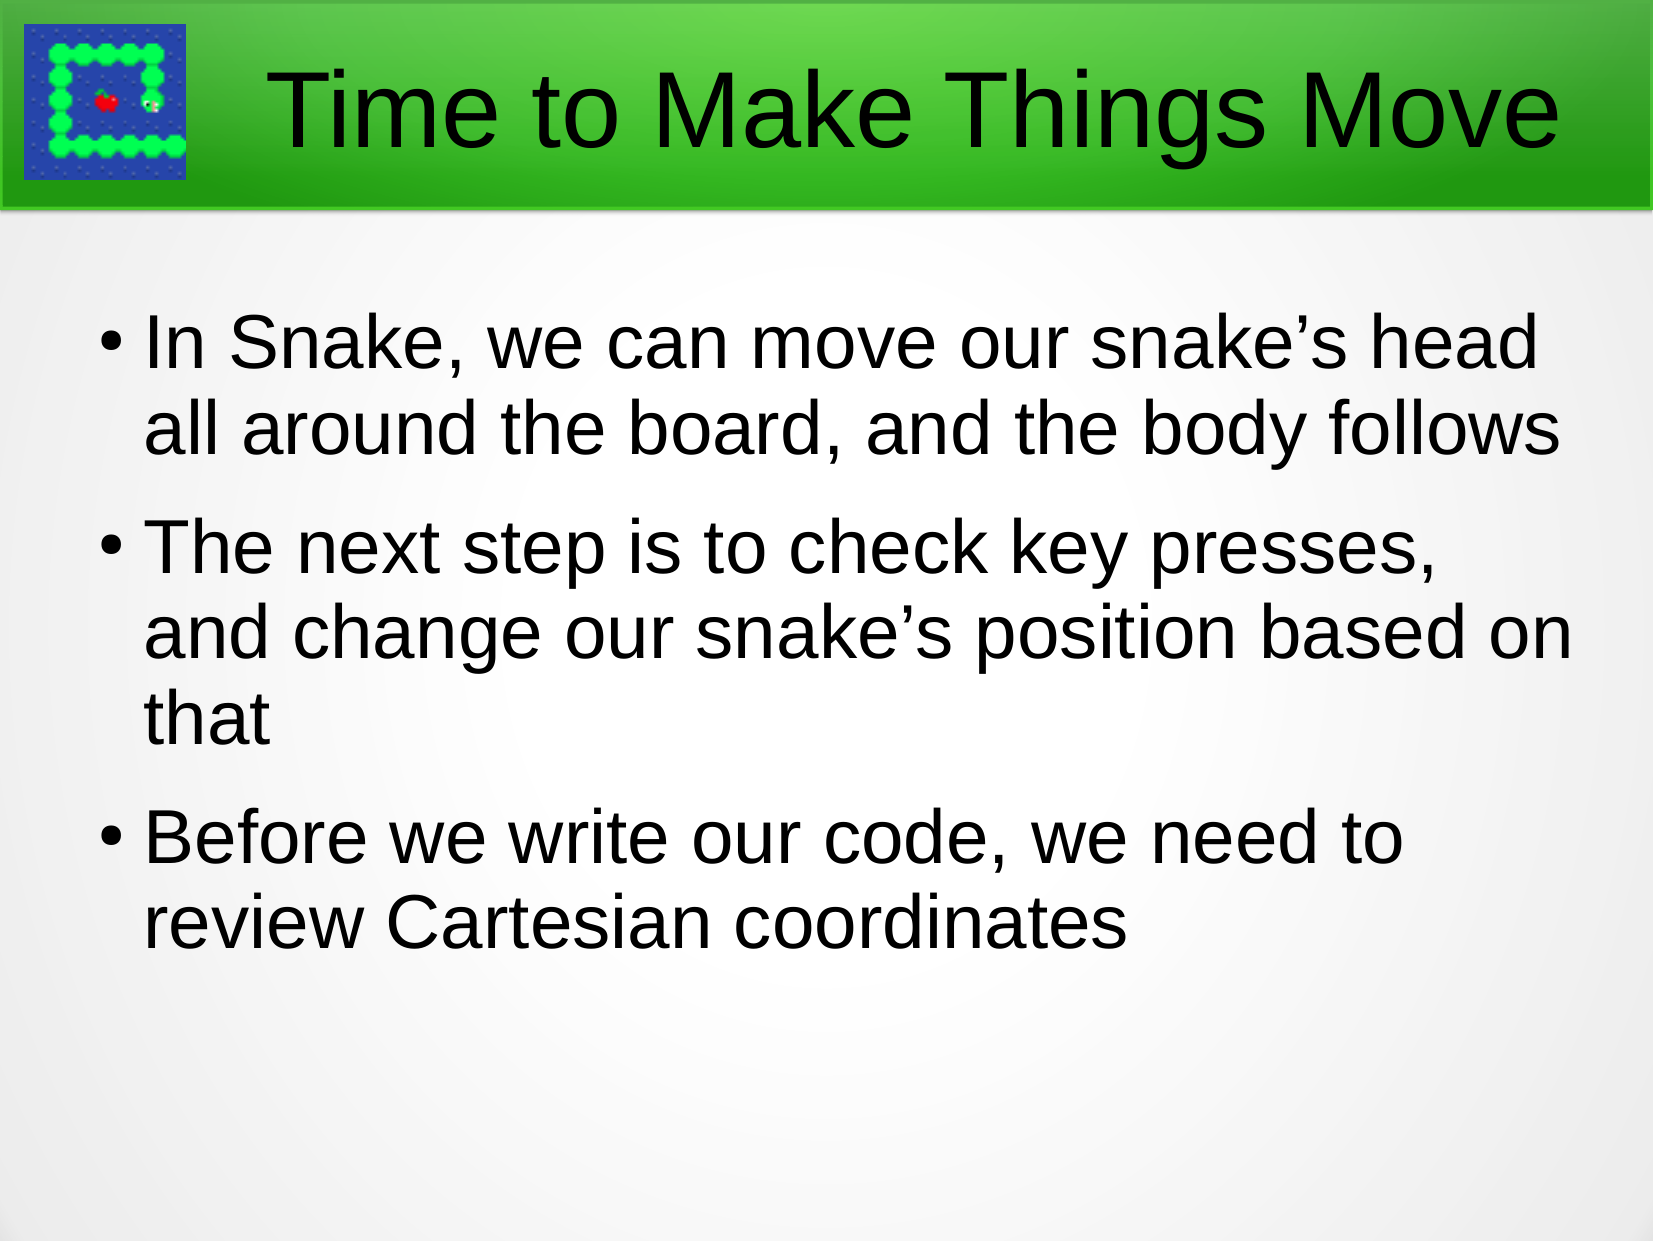

# Time to Make Things Move
In Snake, we can move our snake’s head all around the board, and the body follows
The next step is to check key presses, and change our snake’s position based on that
Before we write our code, we need to review Cartesian coordinates